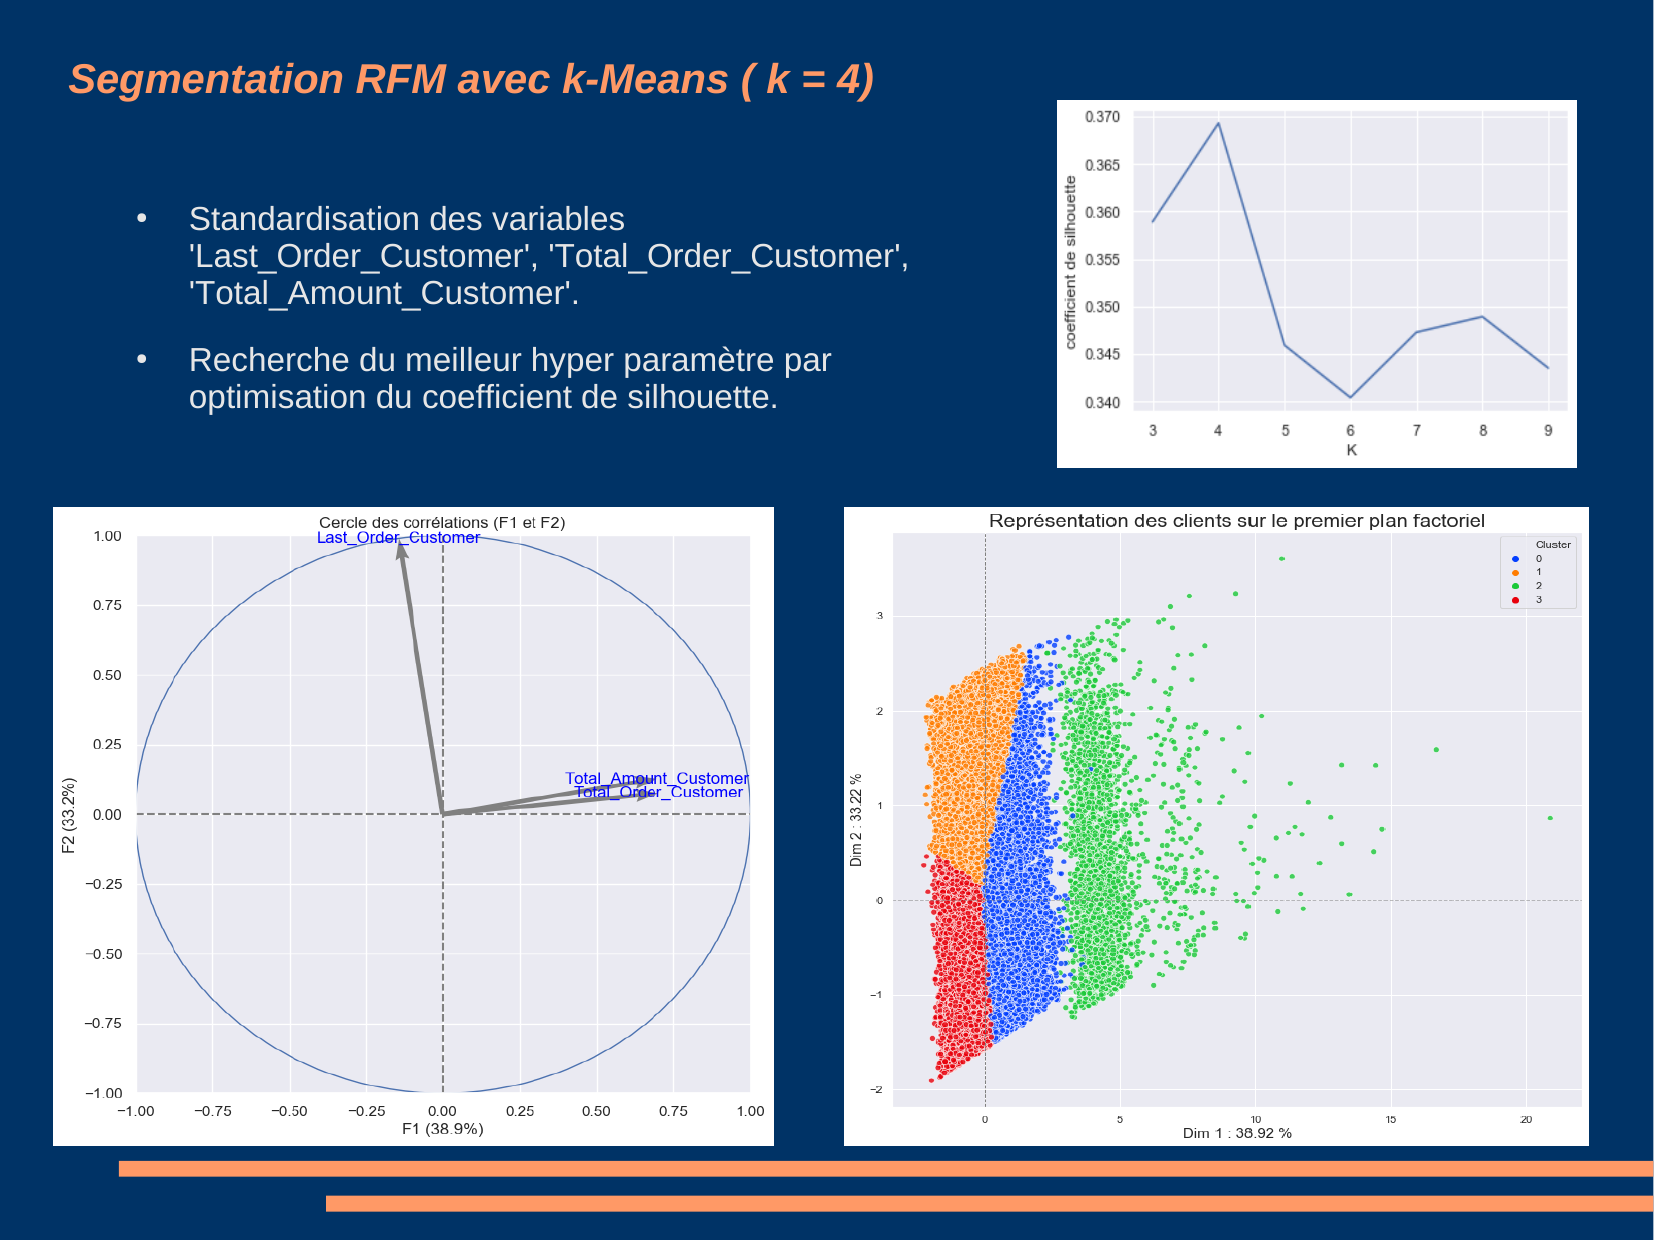

# Segmentation RFM avec k-Means ( k = 4)
Standardisation des variables 'Last_Order_Customer', 'Total_Order_Customer', 'Total_Amount_Customer'.
Recherche du meilleur hyper paramètre par optimisation du coefficient de silhouette.